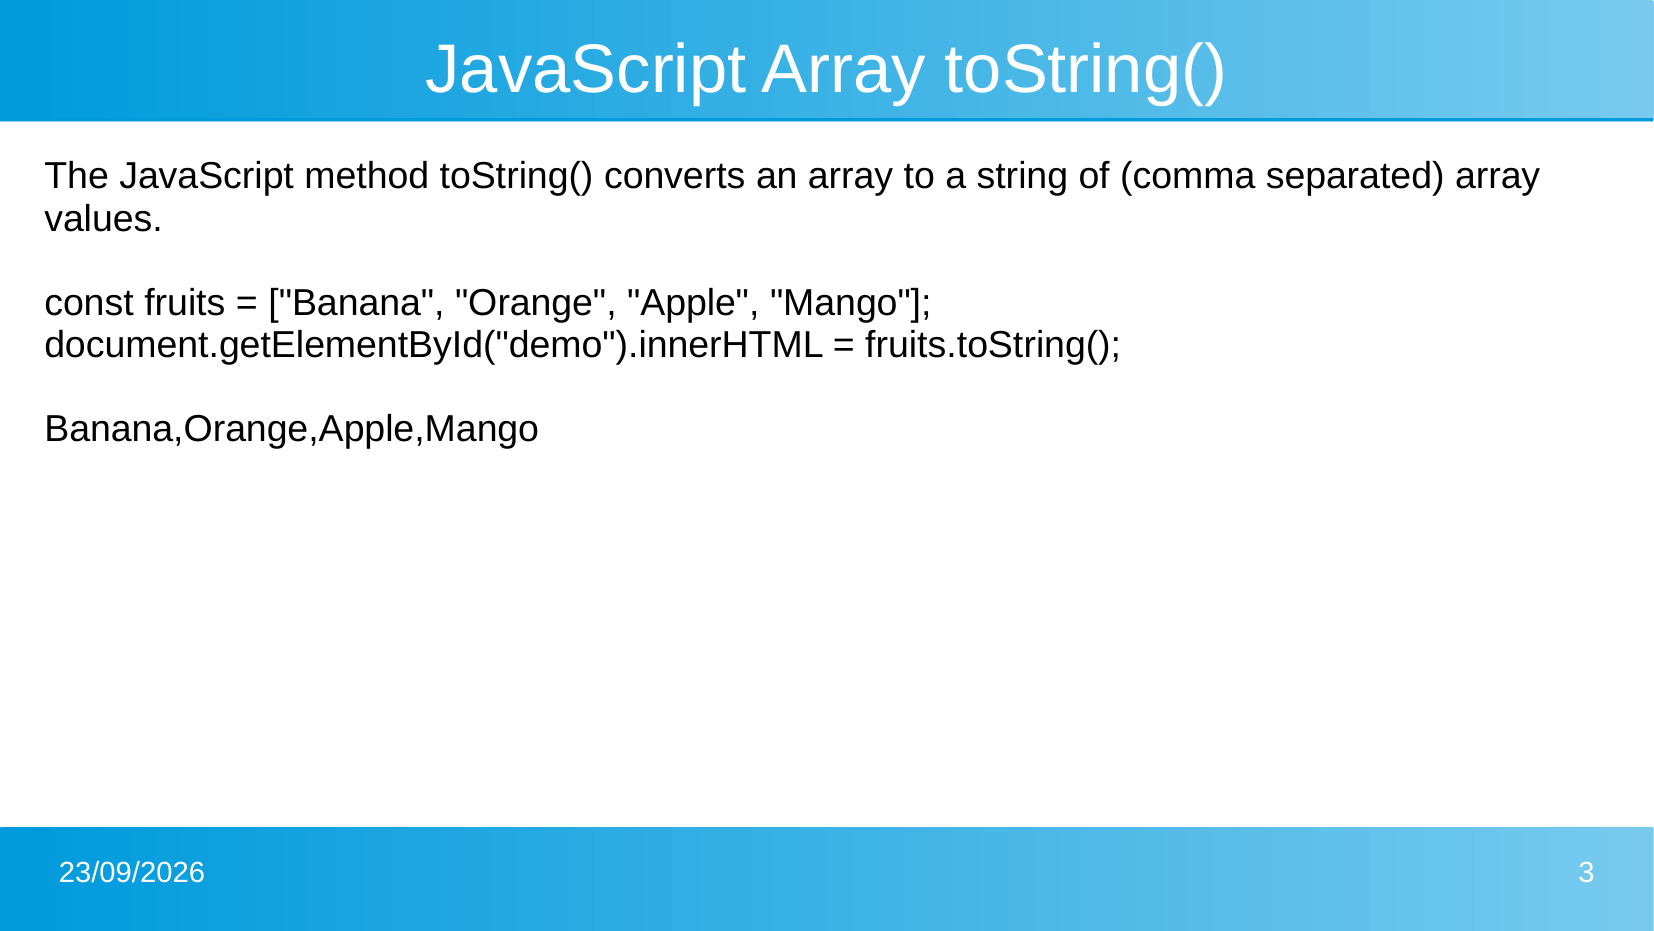

# JavaScript Array toString()
The JavaScript method toString() converts an array to a string of (comma separated) array values.
const fruits = ["Banana", "Orange", "Apple", "Mango"];
document.getElementById("demo").innerHTML = fruits.toString();
Banana,Orange,Apple,Mango
3